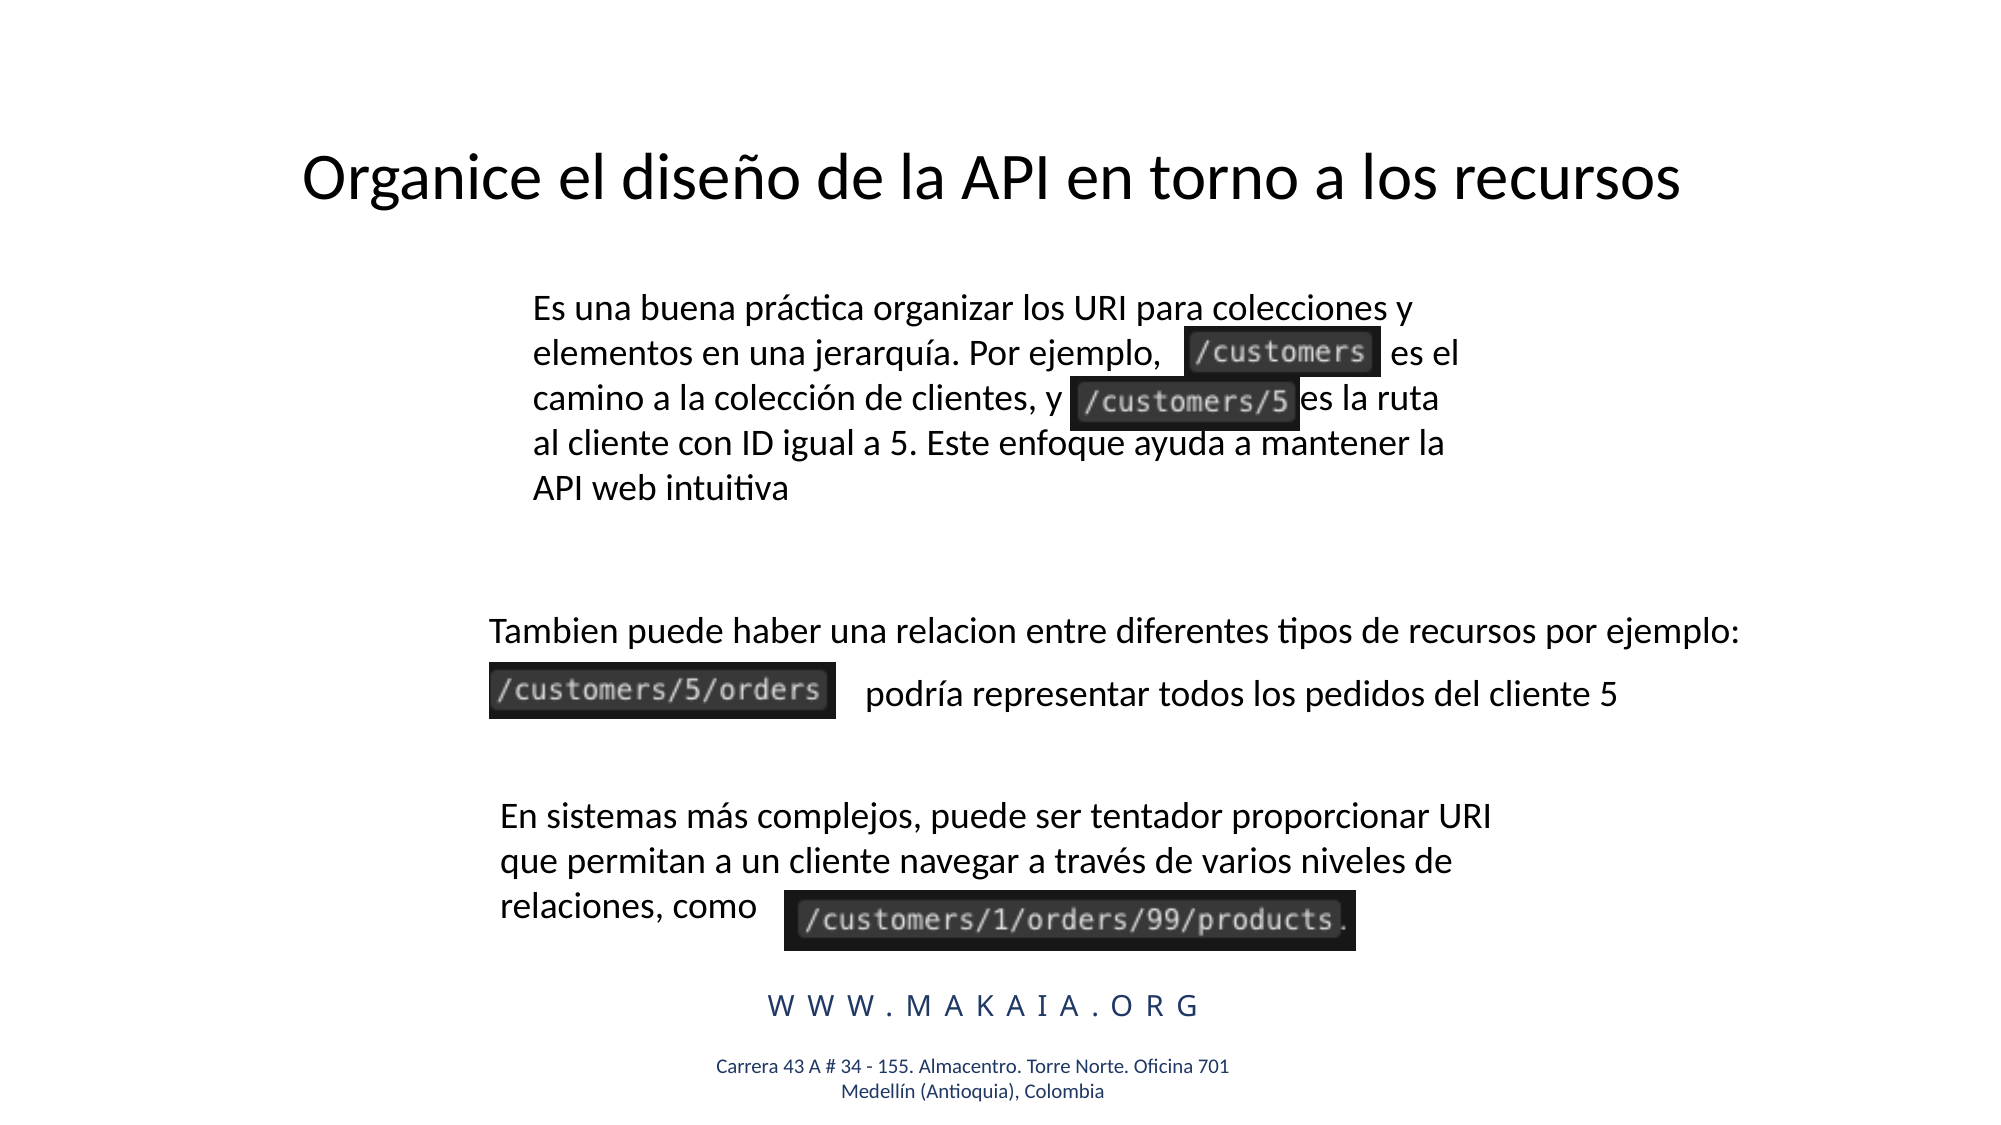

Organice el diseño de la API en torno a los recursos
Es una buena práctica organizar los URI para colecciones y elementos en una jerarquía. Por ejemplo, es el camino a la colección de clientes, y es la ruta al cliente con ID igual a 5. Este enfoque ayuda a mantener la API web intuitiva
Tambien puede haber una relacion entre diferentes tipos de recursos por ejemplo:
podría representar todos los pedidos del cliente 5
En sistemas más complejos, puede ser tentador proporcionar URI que permitan a un cliente navegar a través de varios niveles de relaciones, como
WWW.MAKAIA.ORG
Carrera 43 A # 34 - 155. Almacentro. Torre Norte. Oficina 701
Medellín (Antioquia), Colombia